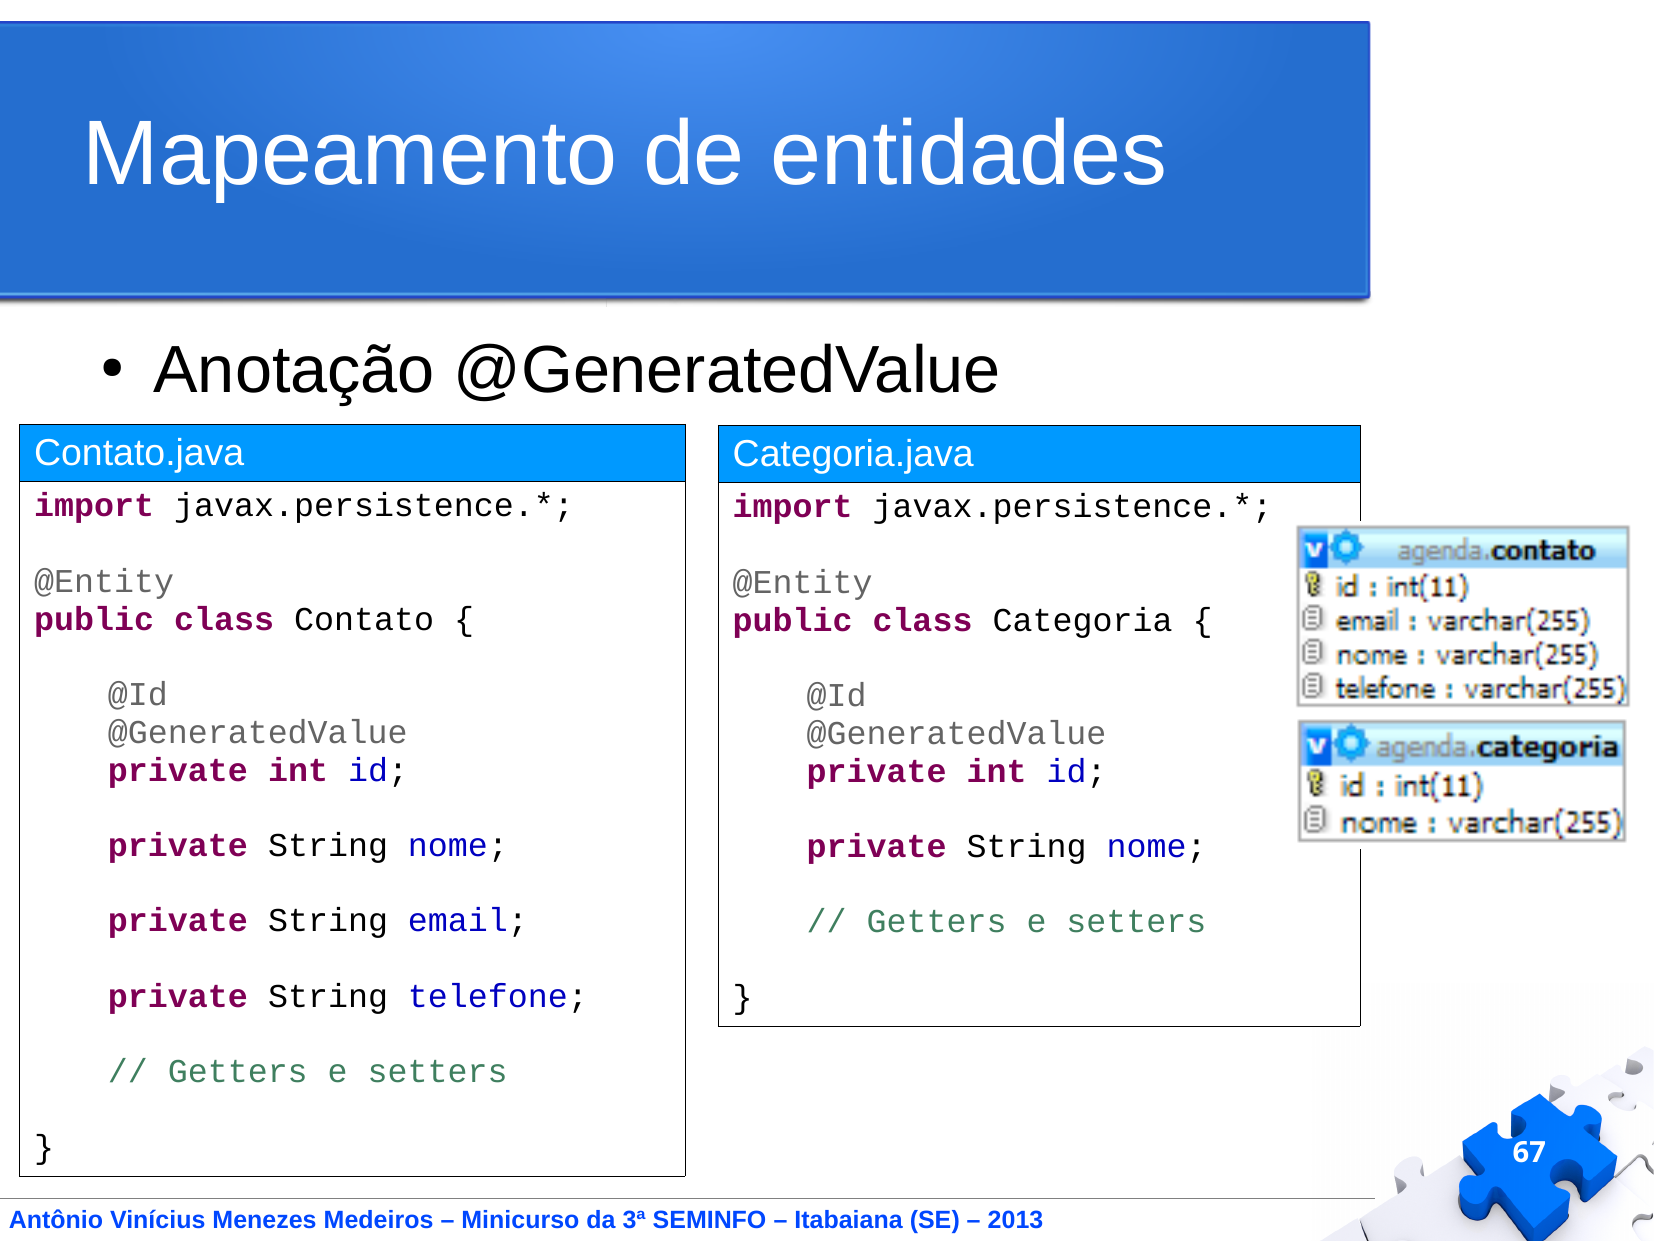

# Mapeamento de entidades
Anotação @GeneratedValue
| Contato.java |
| --- |
| import javax.persistence.\*; @Entity public class Contato { @Id @GeneratedValue private int id; private String nome; private String email; private String telefone; // Getters e setters } |
| Categoria.java |
| --- |
| import javax.persistence.\*; @Entity public class Categoria { @Id @GeneratedValue private int id; private String nome; // Getters e setters } |
67